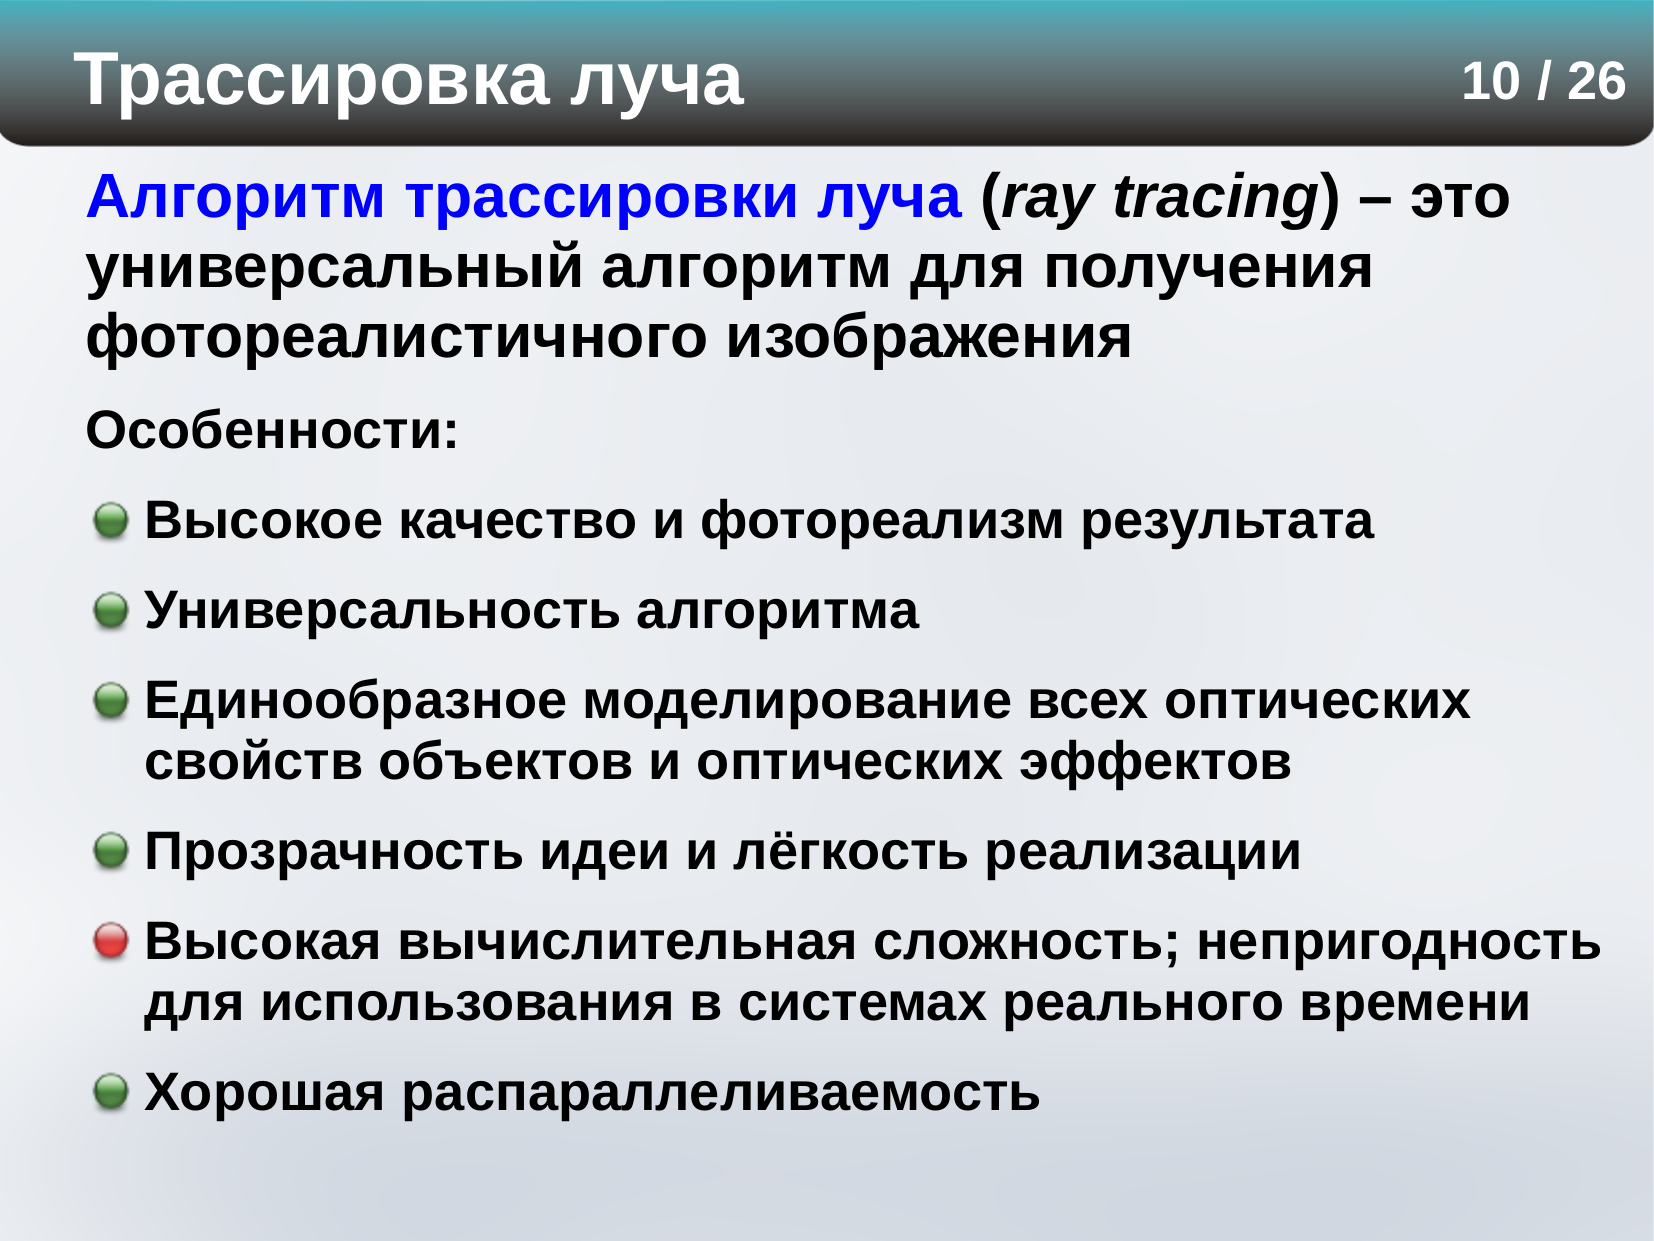

Трассировка луча
Алгоритм трассировки луча (ray tracing) – это универсальный алгоритм для получения фотореалистичного изображения
Особенности:
Высокое качество и фотореализм результата
Универсальность алгоритма
Единообразное моделирование всех оптических свойств объектов и оптических эффектов
Прозрачность идеи и лёгкость реализации
Высокая вычислительная сложность; непригодность для использования в системах реального времени
Хорошая распараллеливаемость